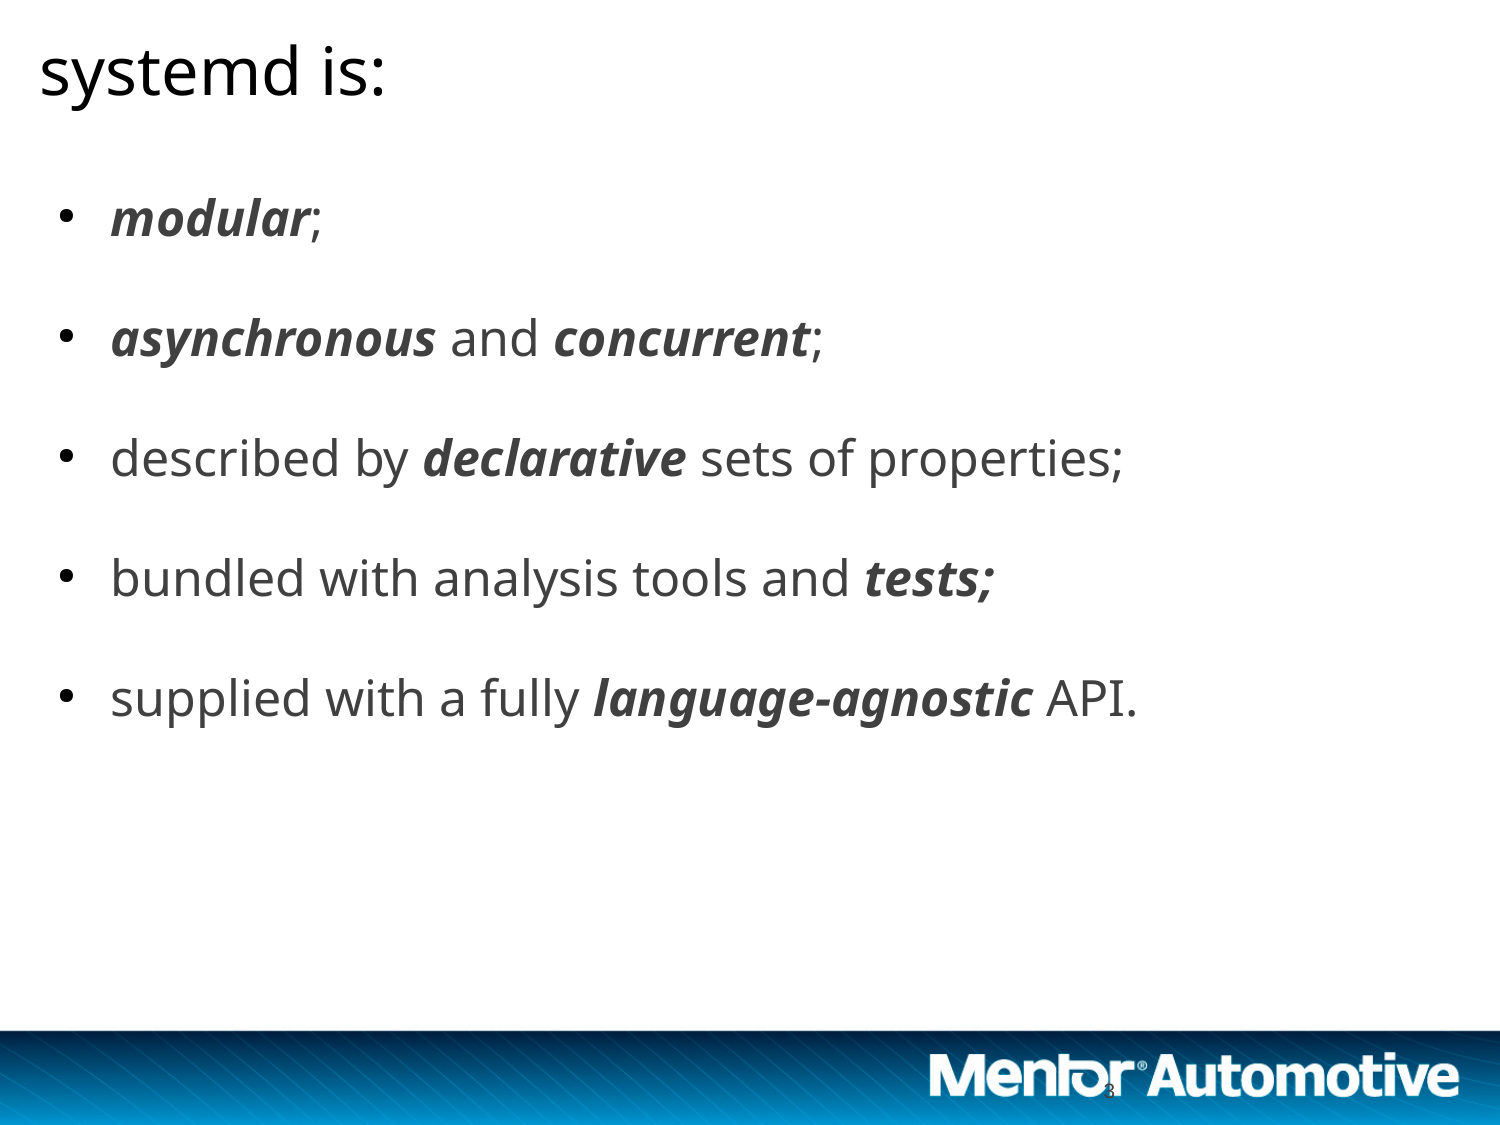

# systemd is:
modular;
asynchronous and concurrent;
described by declarative sets of properties;
bundled with analysis tools and tests;
supplied with a fully language-agnostic API.